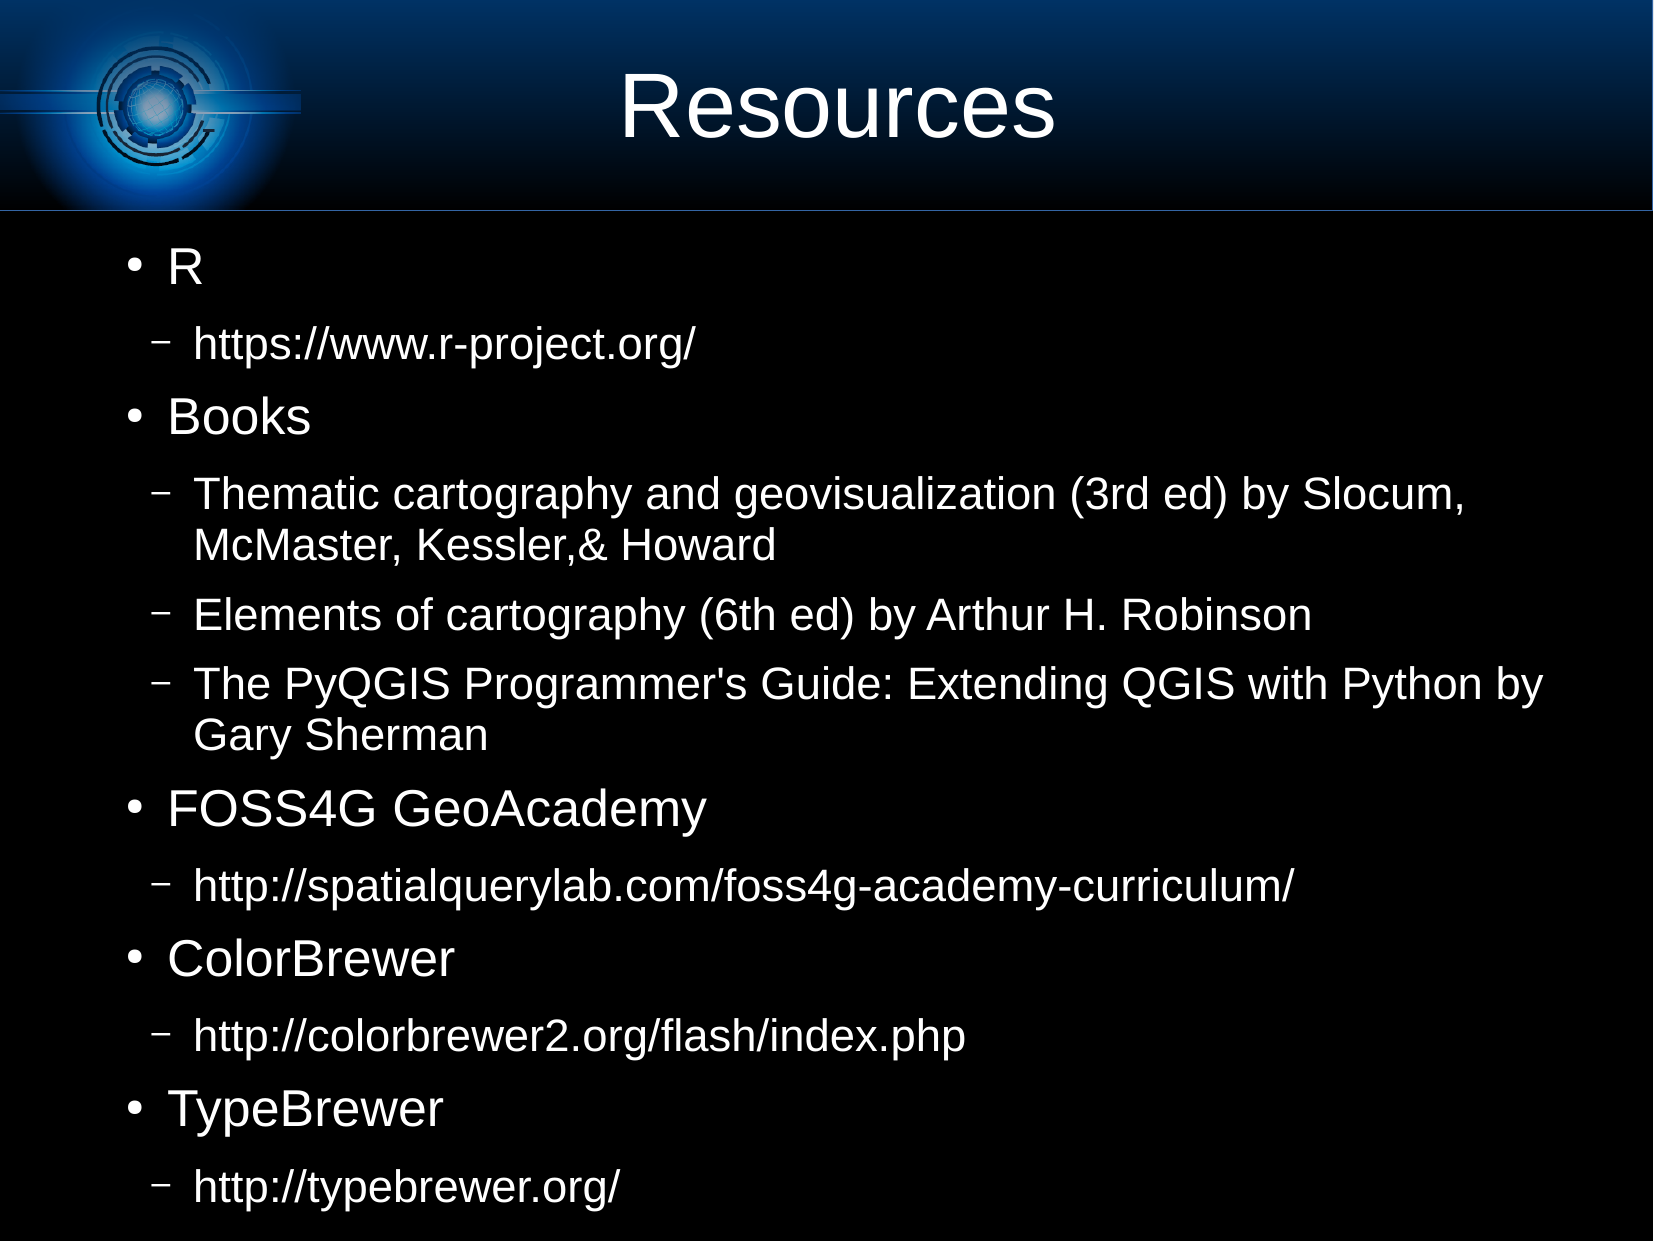

# Resources
R
https://www.r-project.org/
Books
Thematic cartography and geovisualization (3rd ed) by Slocum, McMaster, Kessler,& Howard
Elements of cartography (6th ed) by Arthur H. Robinson
The PyQGIS Programmer's Guide: Extending QGIS with Python by Gary Sherman
FOSS4G GeoAcademy
http://spatialquerylab.com/foss4g-academy-curriculum/
ColorBrewer
http://colorbrewer2.org/flash/index.php
TypeBrewer
http://typebrewer.org/